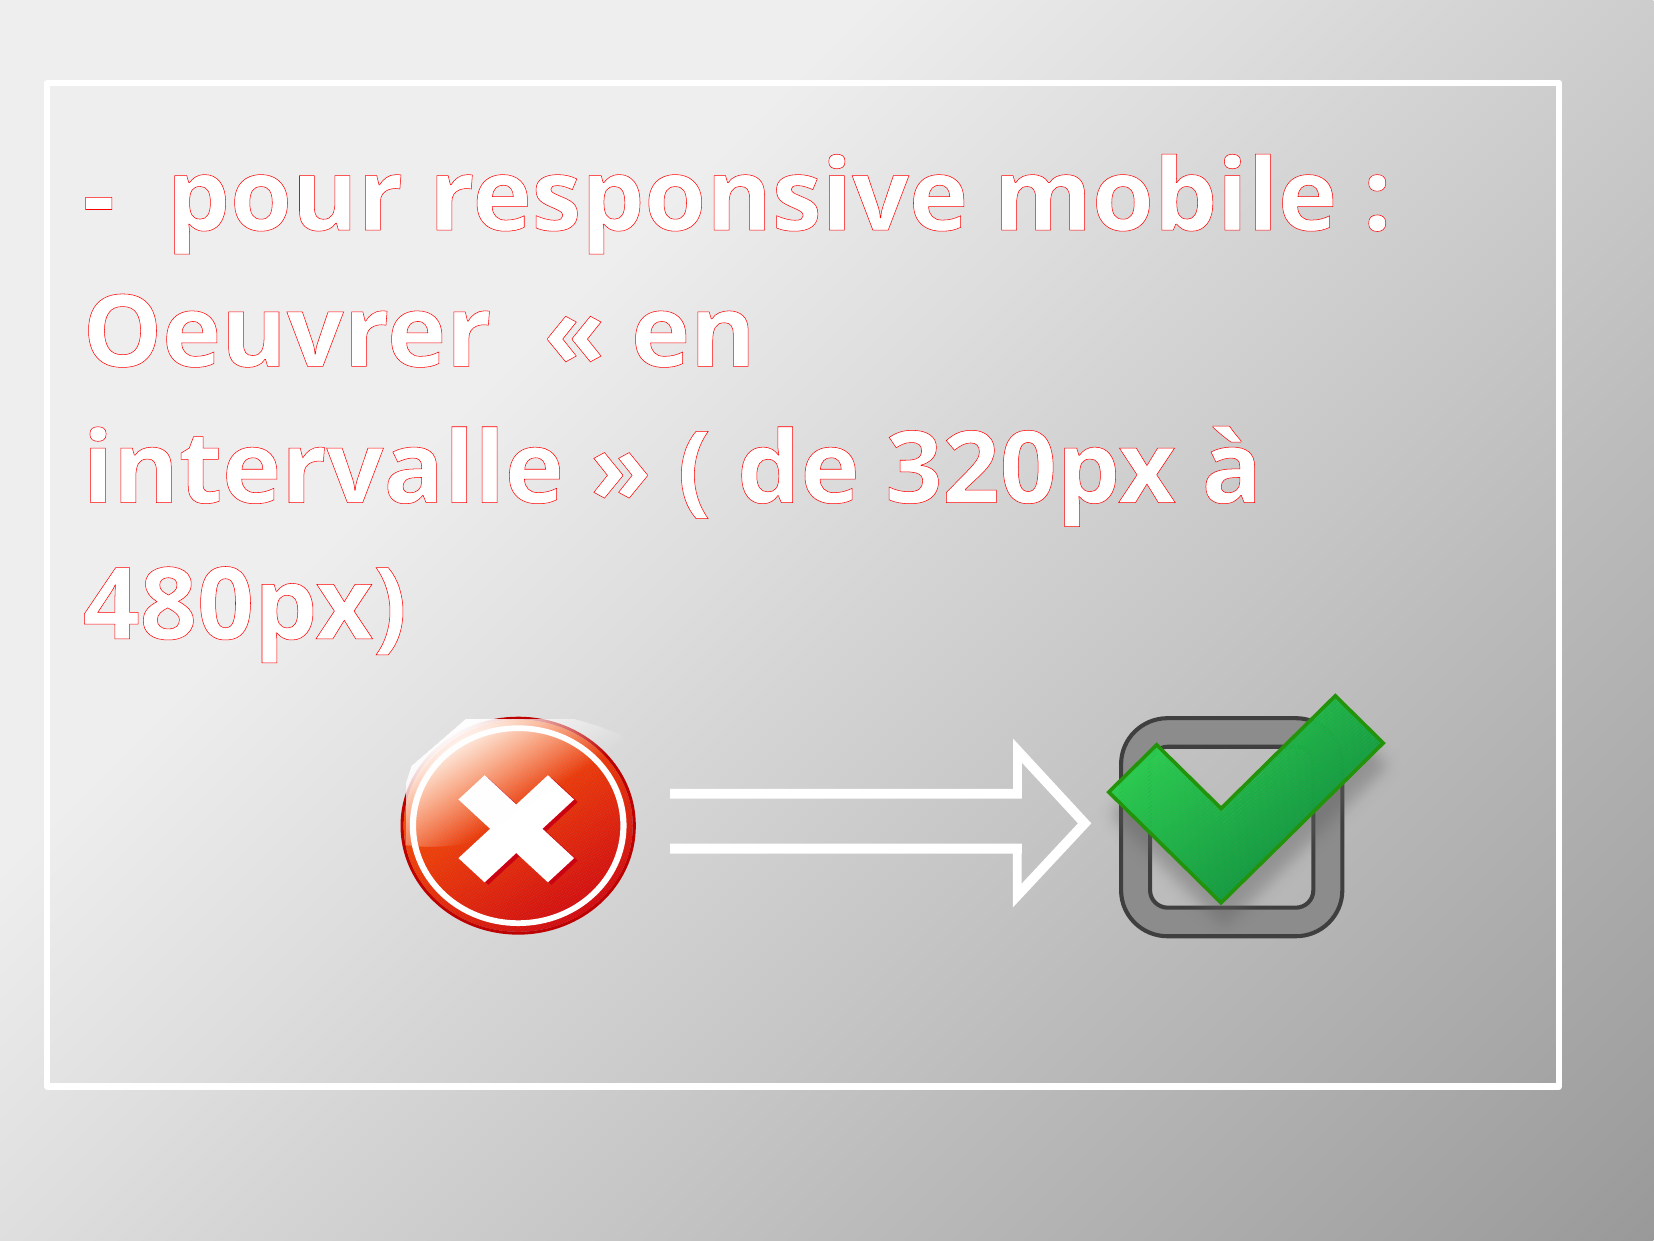

# - pour responsive mobile : Oeuvrer « en intervalle » ( de 320px à 480px)